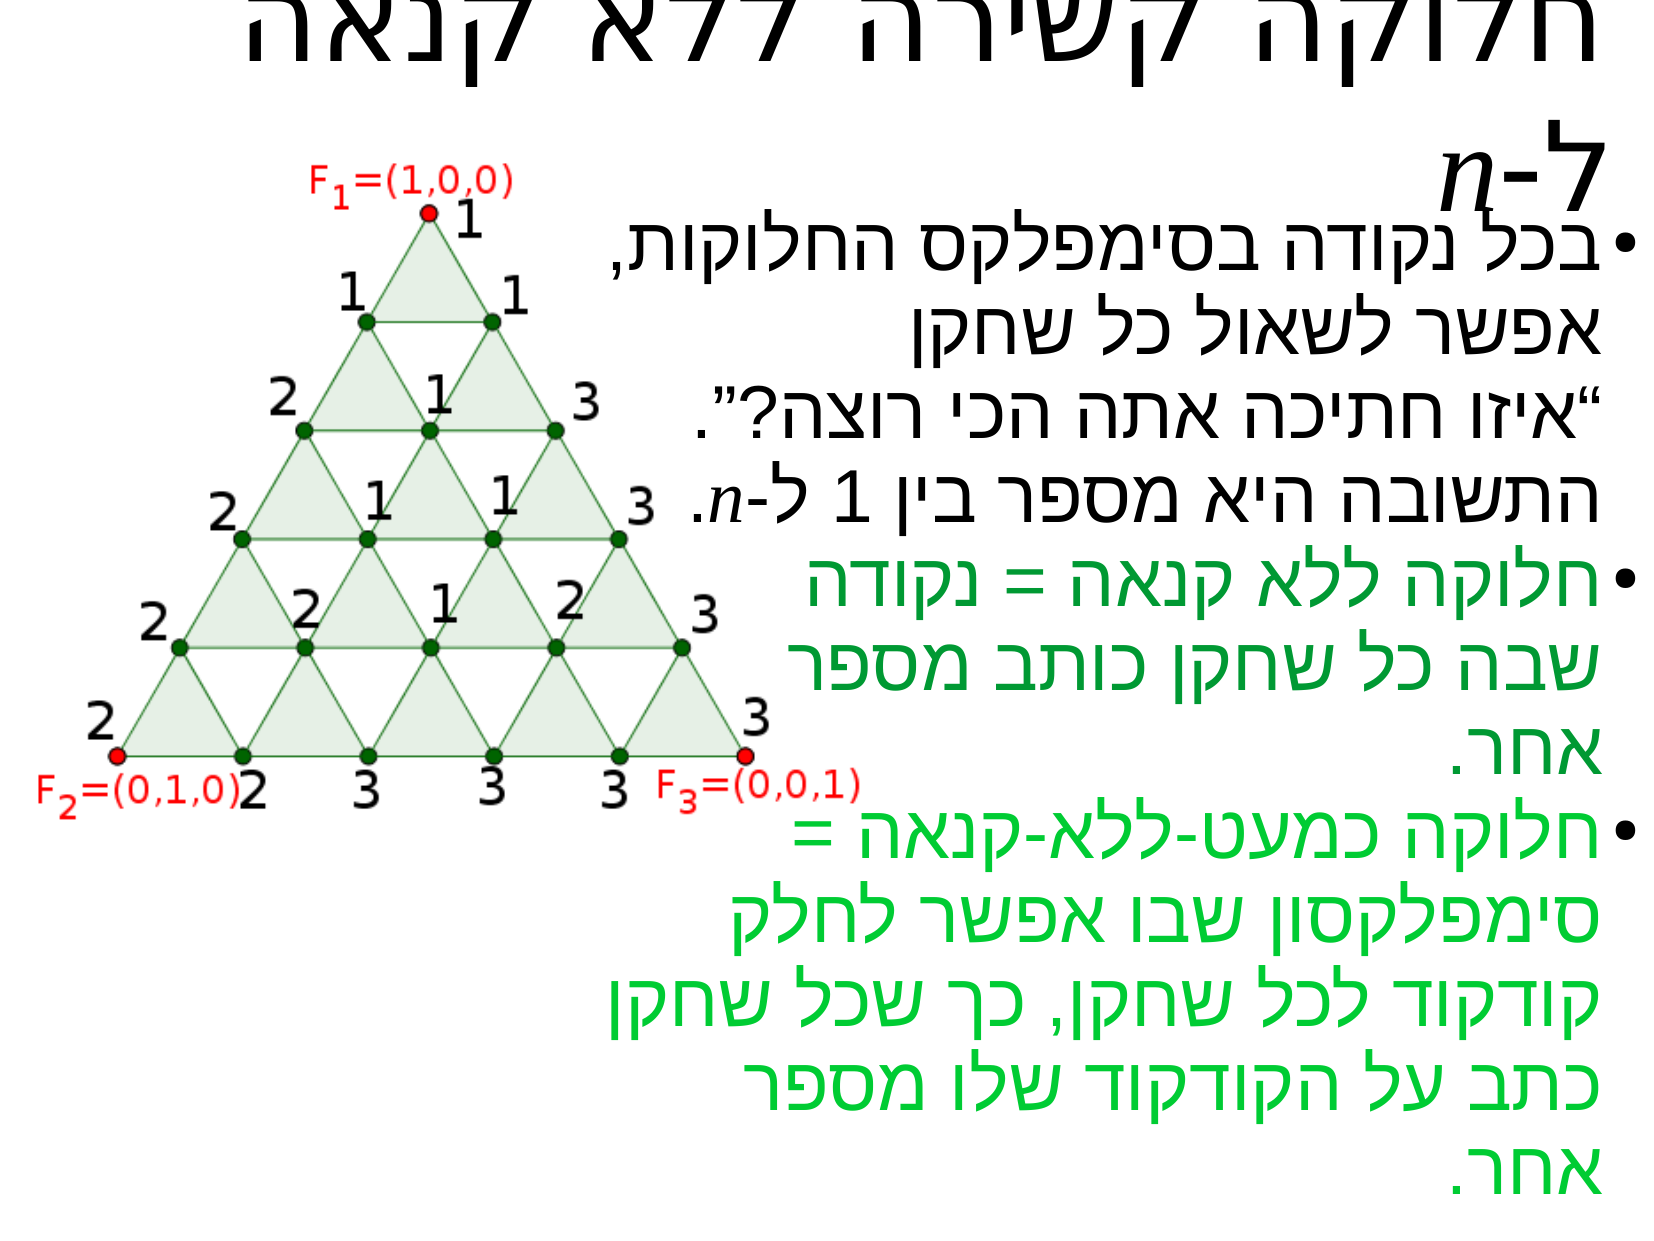

# חלוקה קשירה ללא קנאה ל-n
בכל נקודה בסימפלקס החלוקות,
אפשר לשאול כל שחקן
“איזו חתיכה אתה הכי רוצה?”.
התשובה היא מספר בין 1 ל-n.
חלוקה ללא קנאה = נקודה
שבה כל שחקן כותב מספר
אחר.
חלוקה כמעט-ללא-קנאה =
סימפלקסון שבו אפשר לחלק קודקוד לכל שחקן, כך שכל שחקן כתב על הקודקוד שלו מספר אחר.